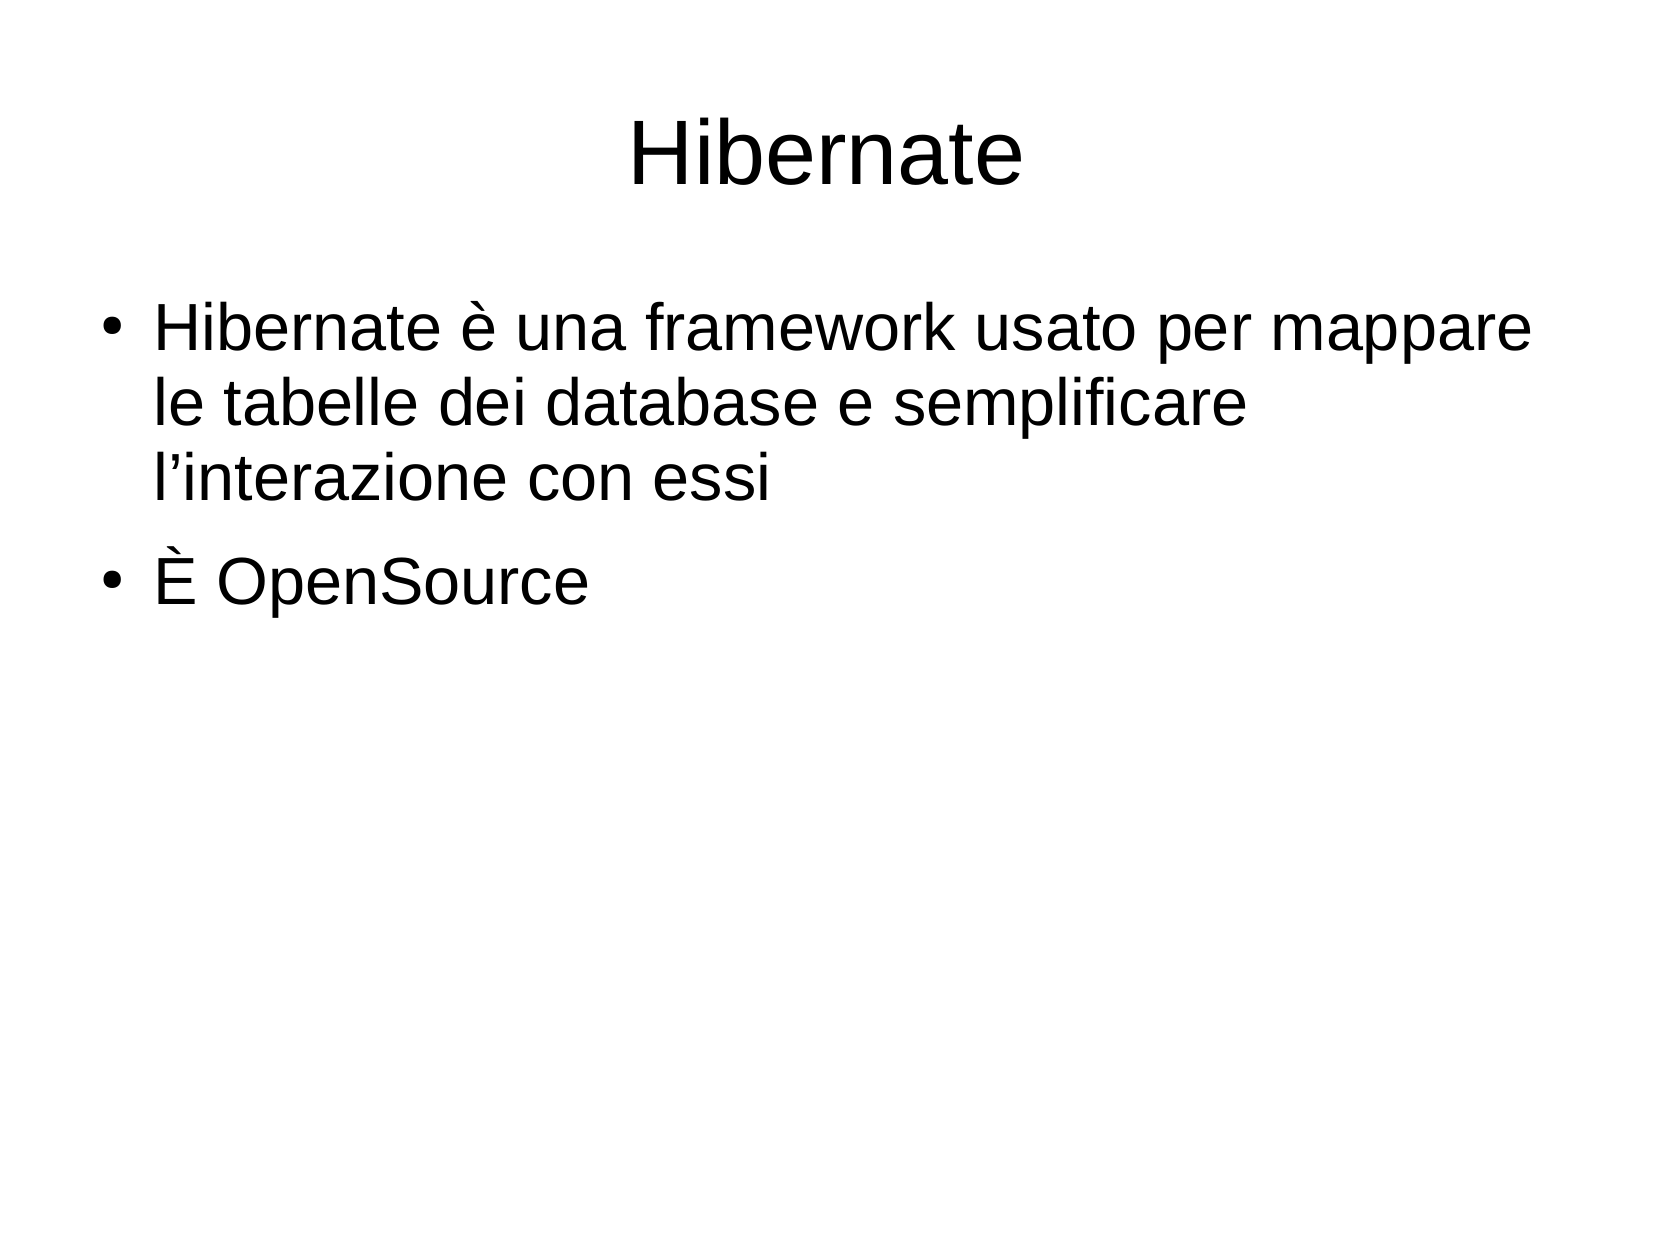

# Hibernate
Hibernate è una framework usato per mappare le tabelle dei database e semplificare l’interazione con essi
È OpenSource